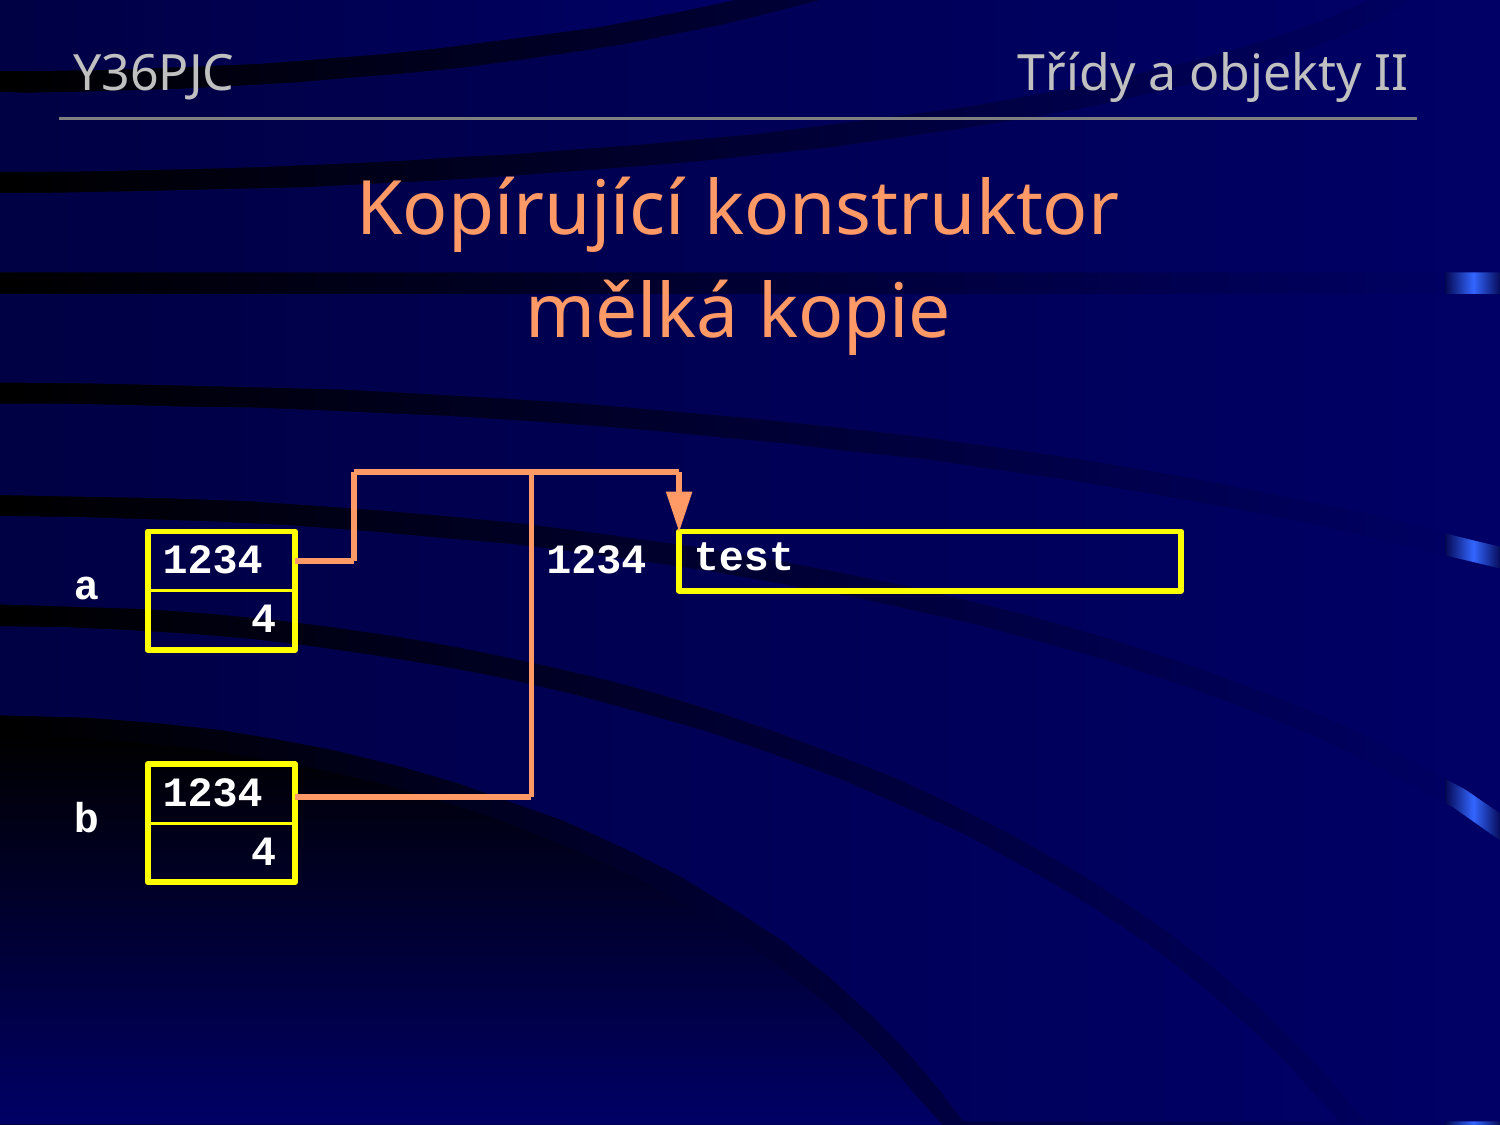

Y36PJC
Třídy a objekty II
Kopírující konstruktor
mělká kopie
test
1234
1234
a
4
1234
b
4